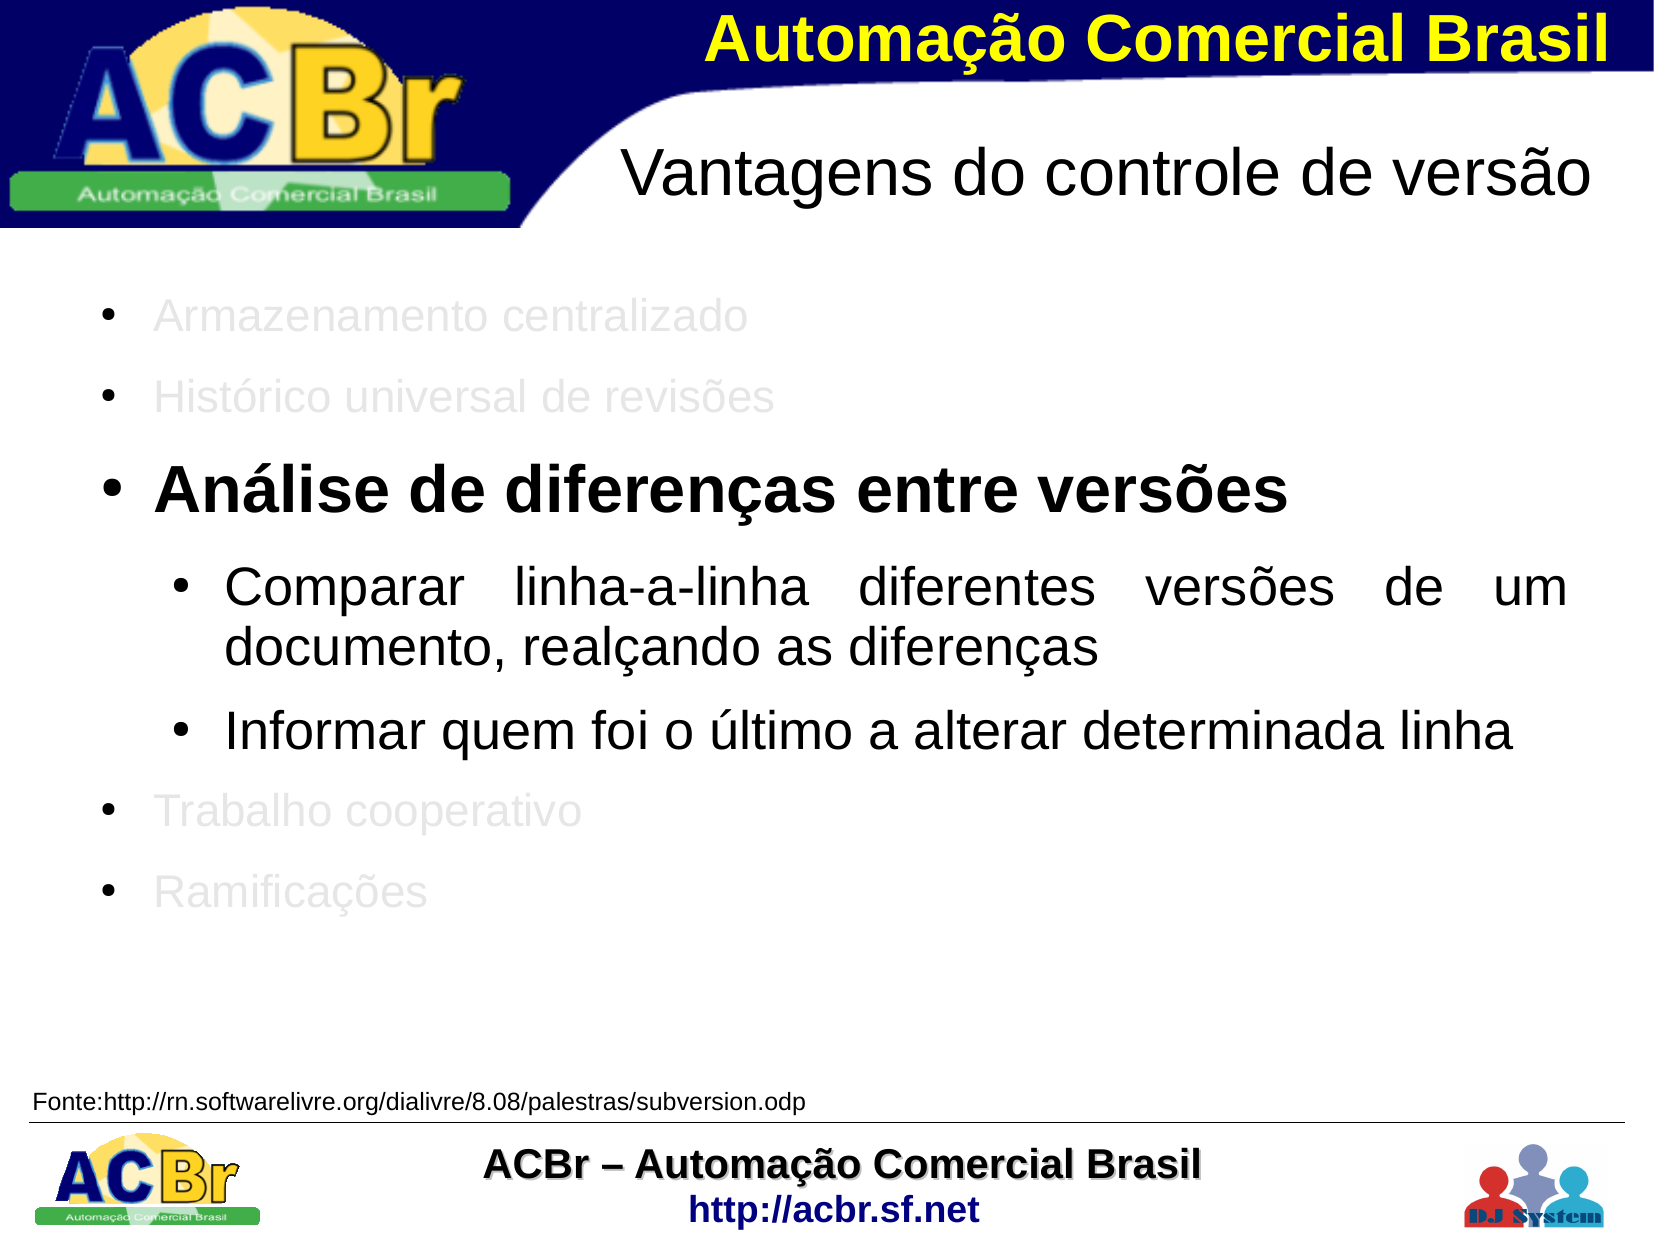

# Vantagens do controle de versão
Armazenamento centralizado
Histórico universal de revisões
Análise de diferenças entre versões
Comparar linha-a-linha diferentes versões de um documento, realçando as diferenças
Informar quem foi o último a alterar determinada linha
Trabalho cooperativo
Ramificações
Fonte:http://rn.softwarelivre.org/dialivre/8.08/palestras/subversion.odp